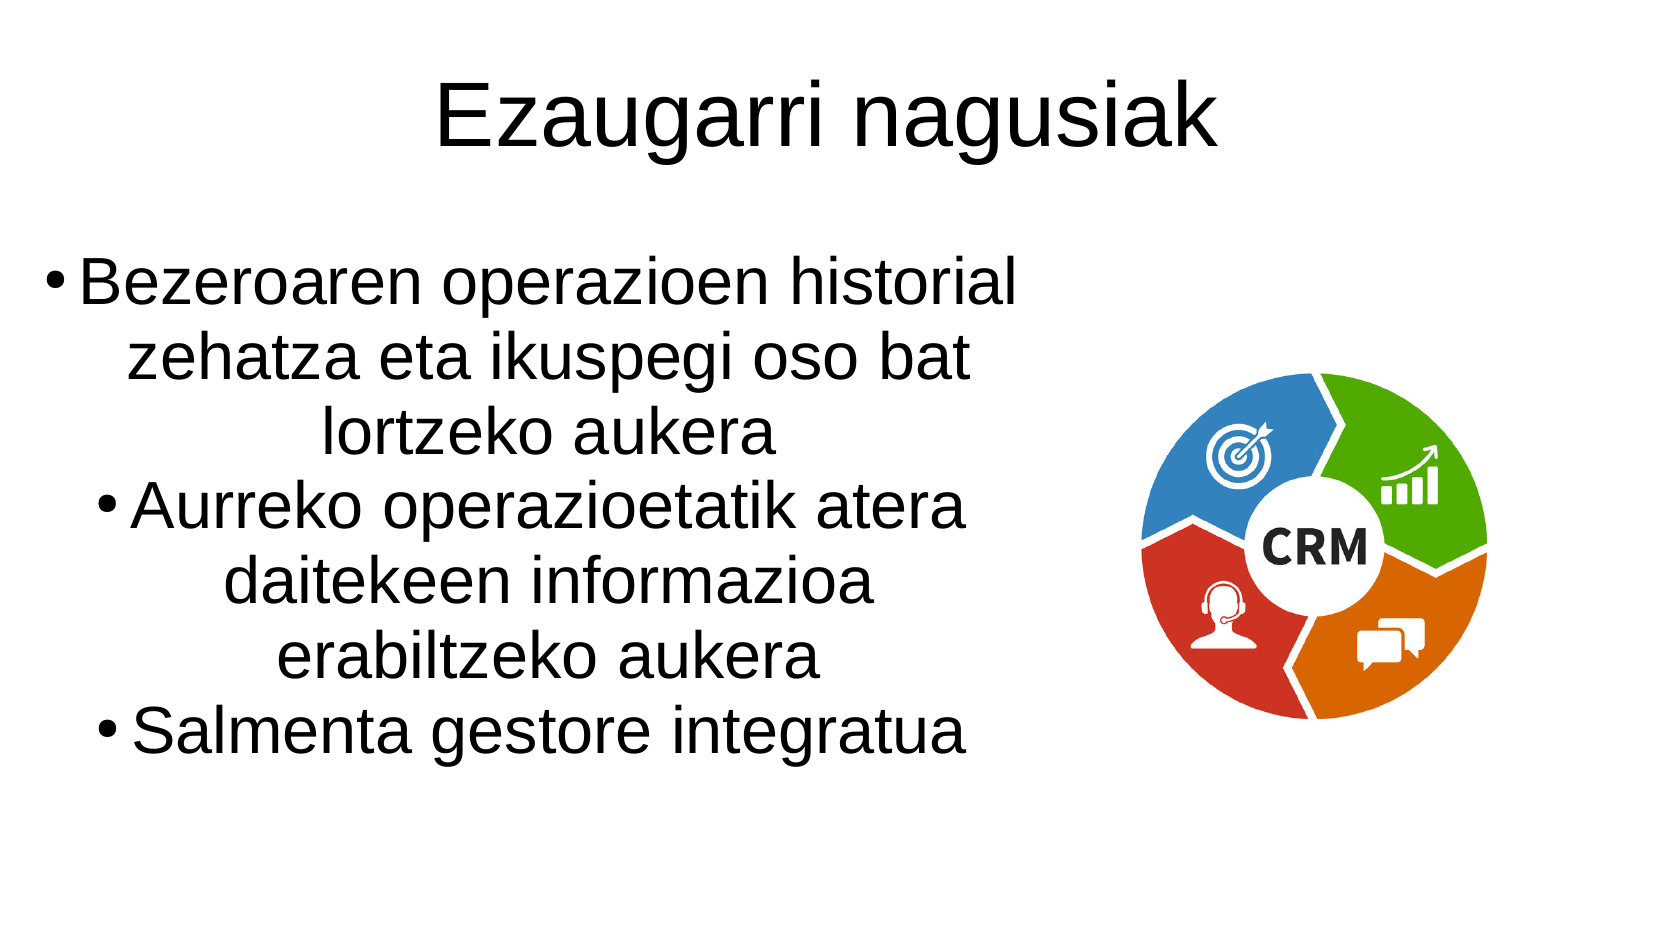

# Ezaugarri nagusiak
Bezeroaren operazioen historial zehatza eta ikuspegi oso bat lortzeko aukera
Aurreko operazioetatik atera daitekeen informazioa erabiltzeko aukera
Salmenta gestore integratua